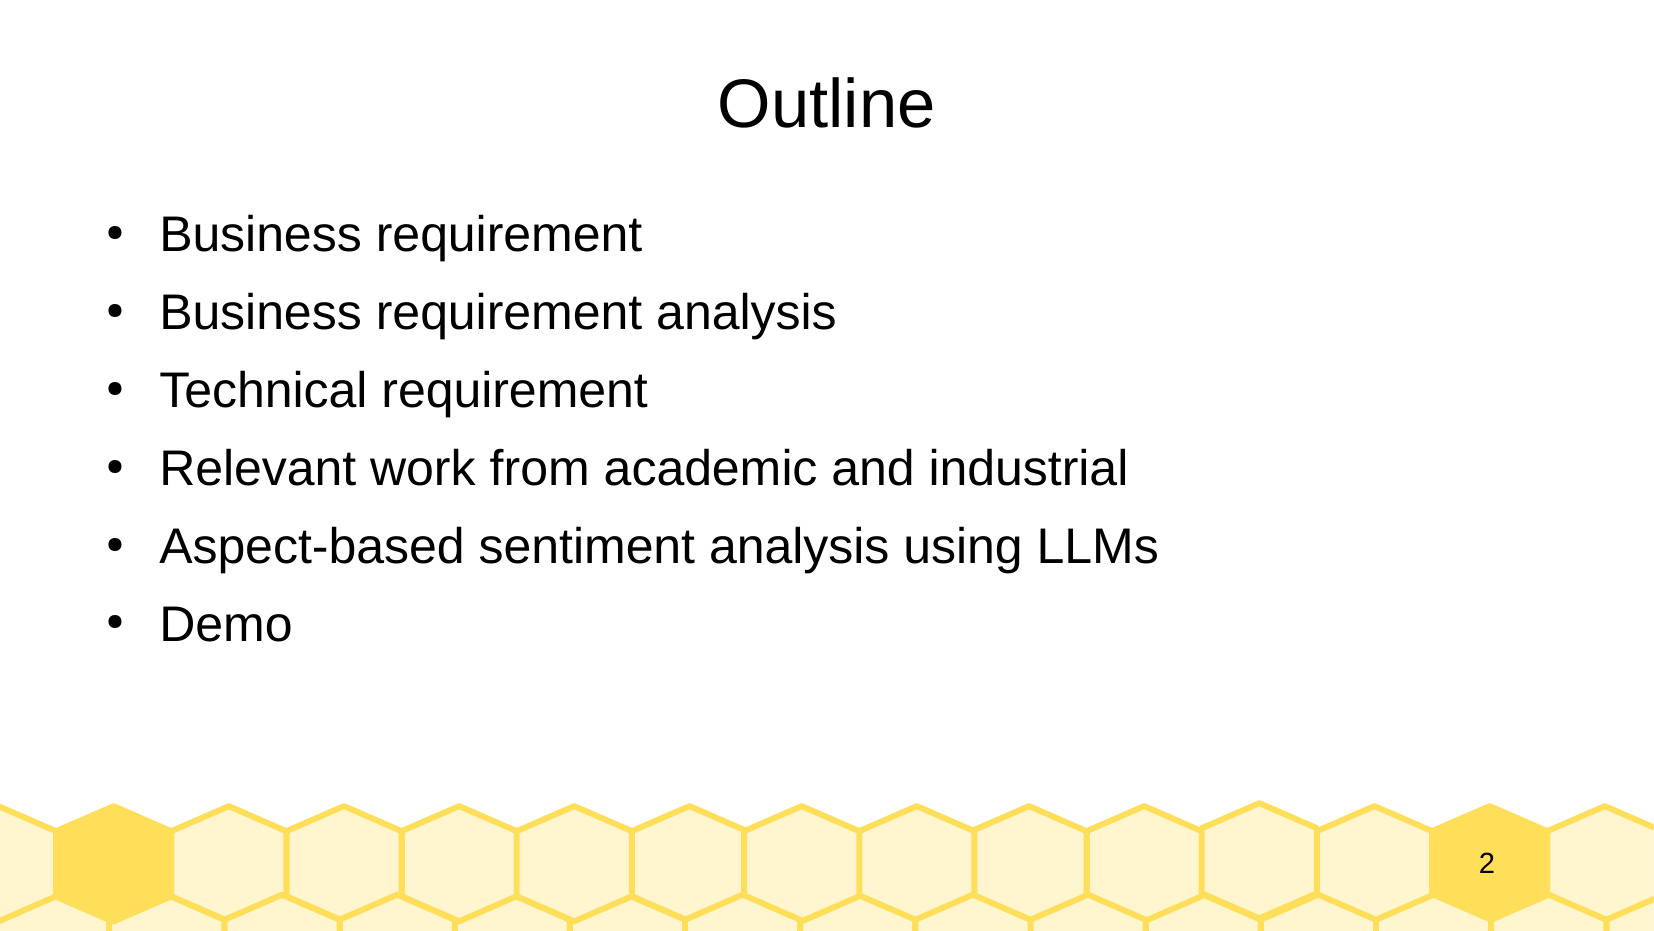

# Outline
Business requirement
Business requirement analysis
Technical requirement
Relevant work from academic and industrial
Aspect-based sentiment analysis using LLMs
Demo